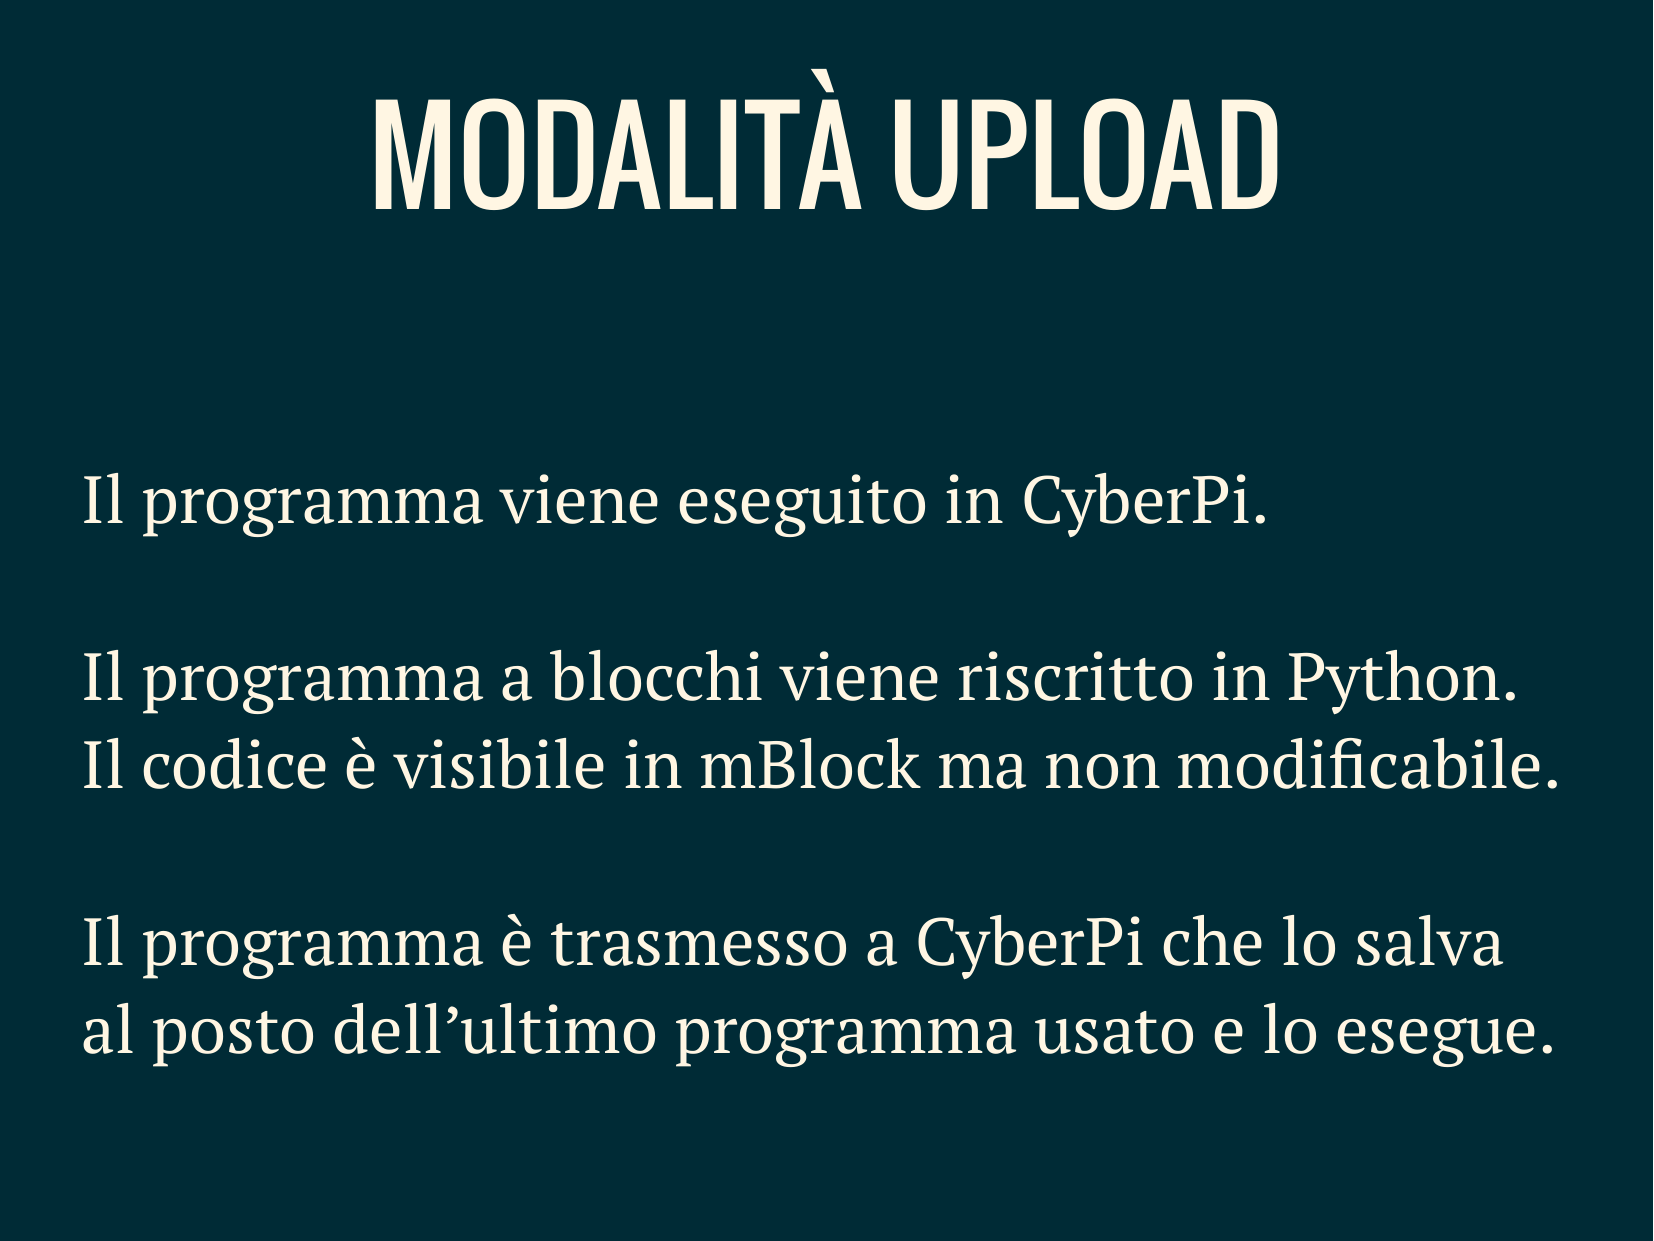

# Modalità Upload
Il programma viene eseguito in CyberPi.
Il programma a blocchi viene riscritto in Python.
Il codice è visibile in mBlock ma non modificabile.
Il programma è trasmesso a CyberPi che lo salva al posto dell’ultimo programma usato e lo esegue.